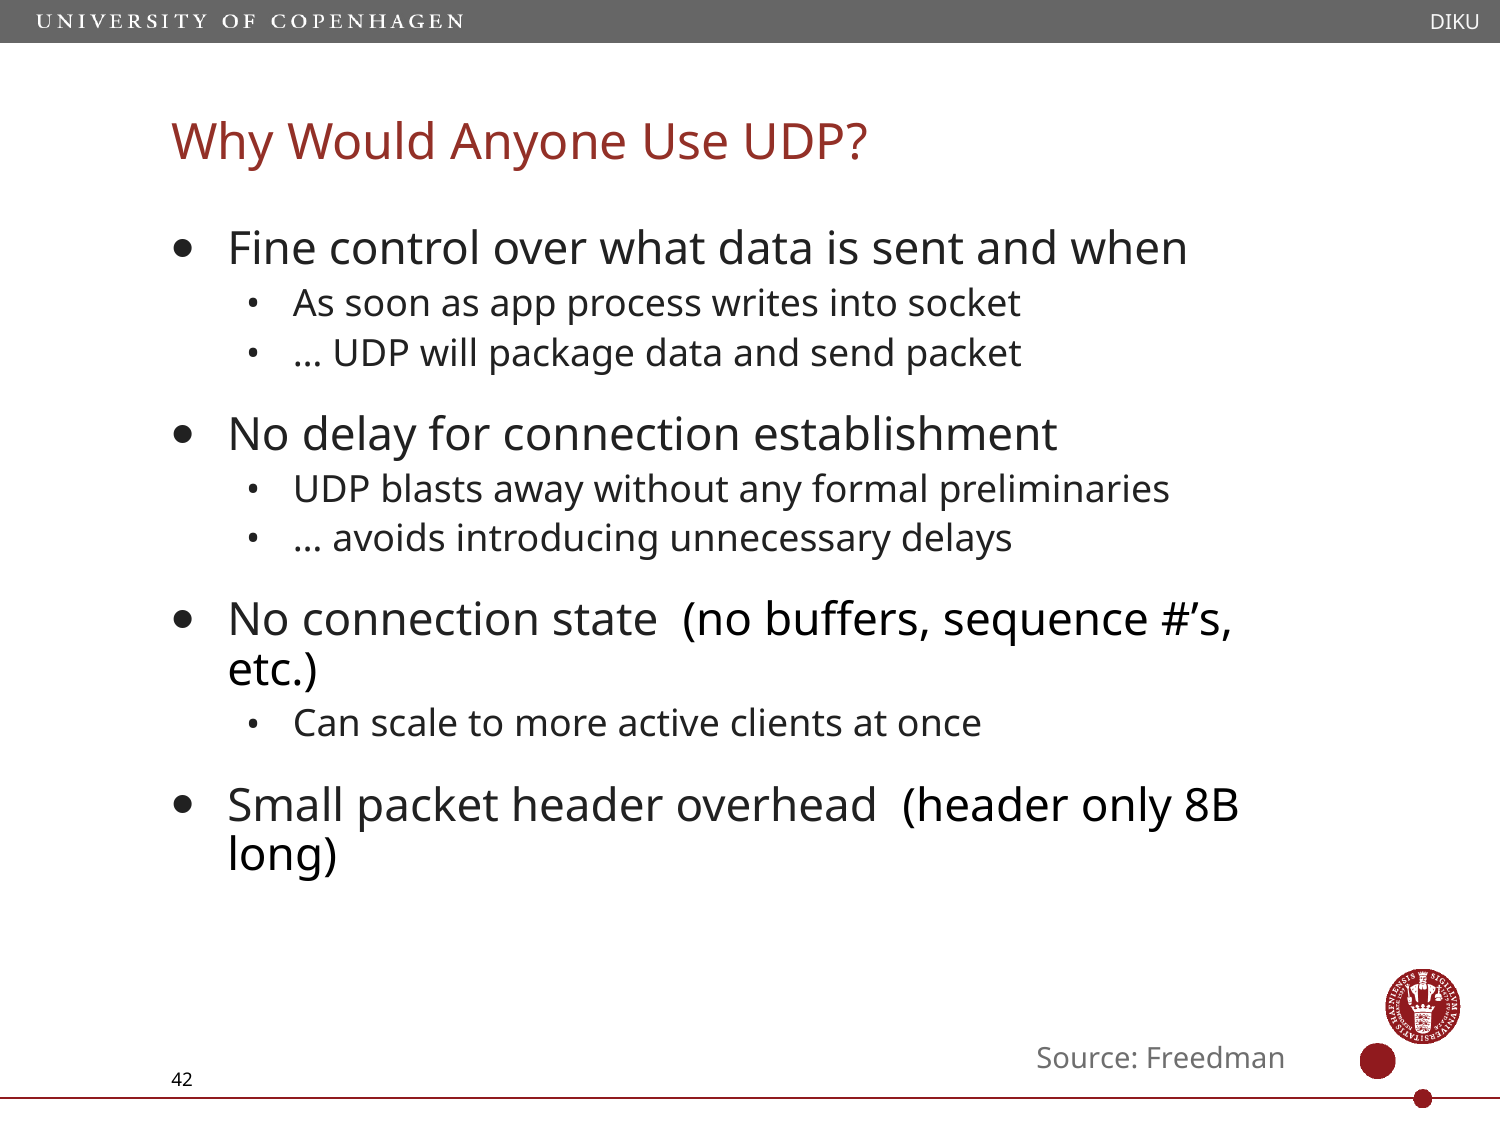

DIKU
# Why Would Anyone Use UDP?
Fine control over what data is sent and when
As soon as app process writes into socket
… UDP will package data and send packet
No delay for connection establishment
UDP blasts away without any formal preliminaries
… avoids introducing unnecessary delays
No connection state (no buffers, sequence #’s, etc.)
Can scale to more active clients at once
Small packet header overhead (header only 8B long)
Source: Freedman